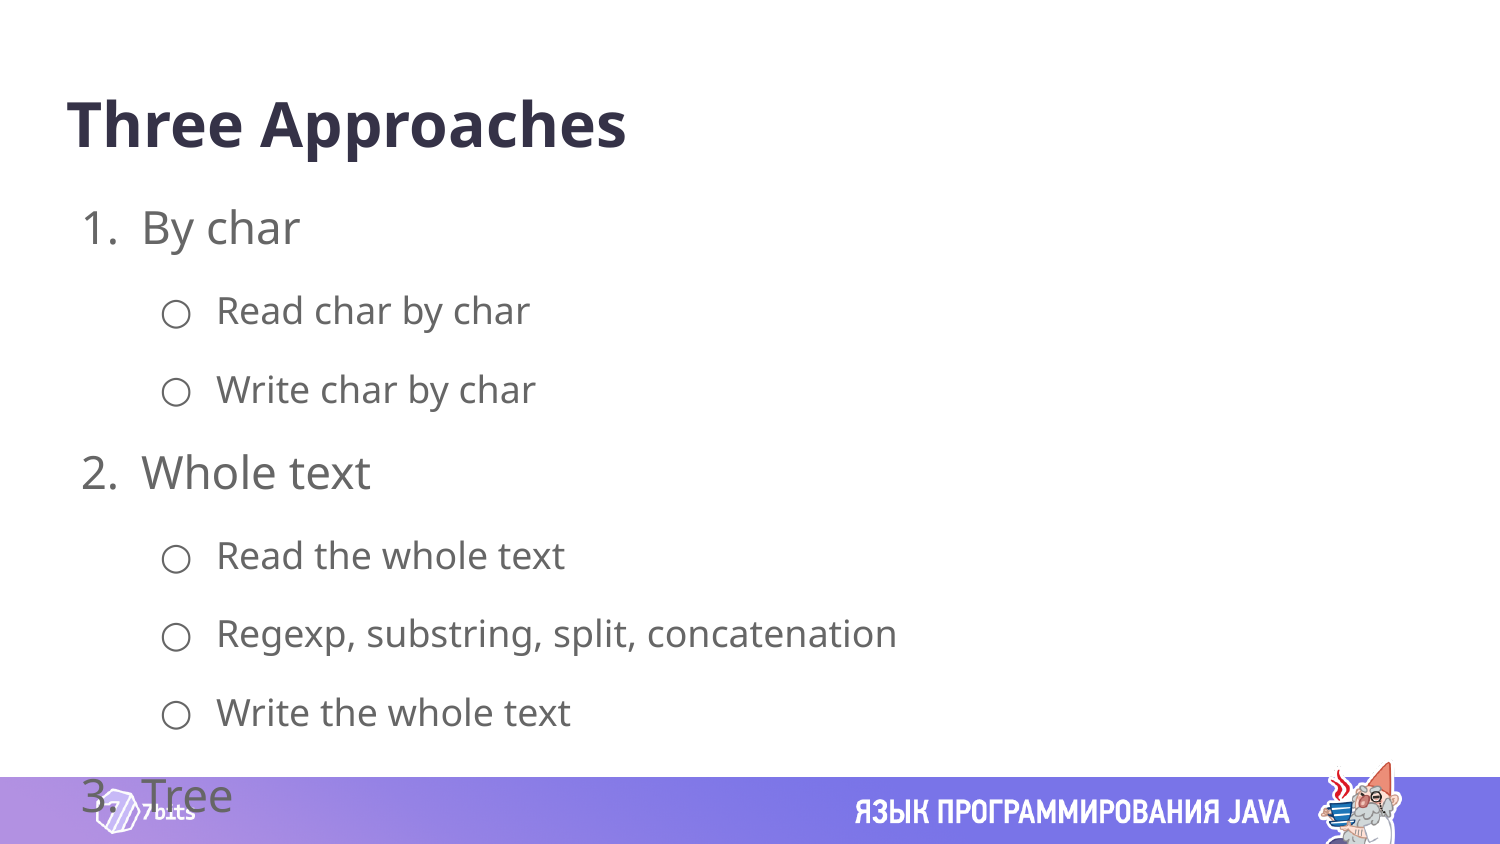

# Three Approaches
By char
Read char by char
Write char by char
Whole text
Read the whole text
Regexp, substring, split, concatenation
Write the whole text
Tree
Read and parse the whole text to tree of blocks
Write the tree with correct indentation